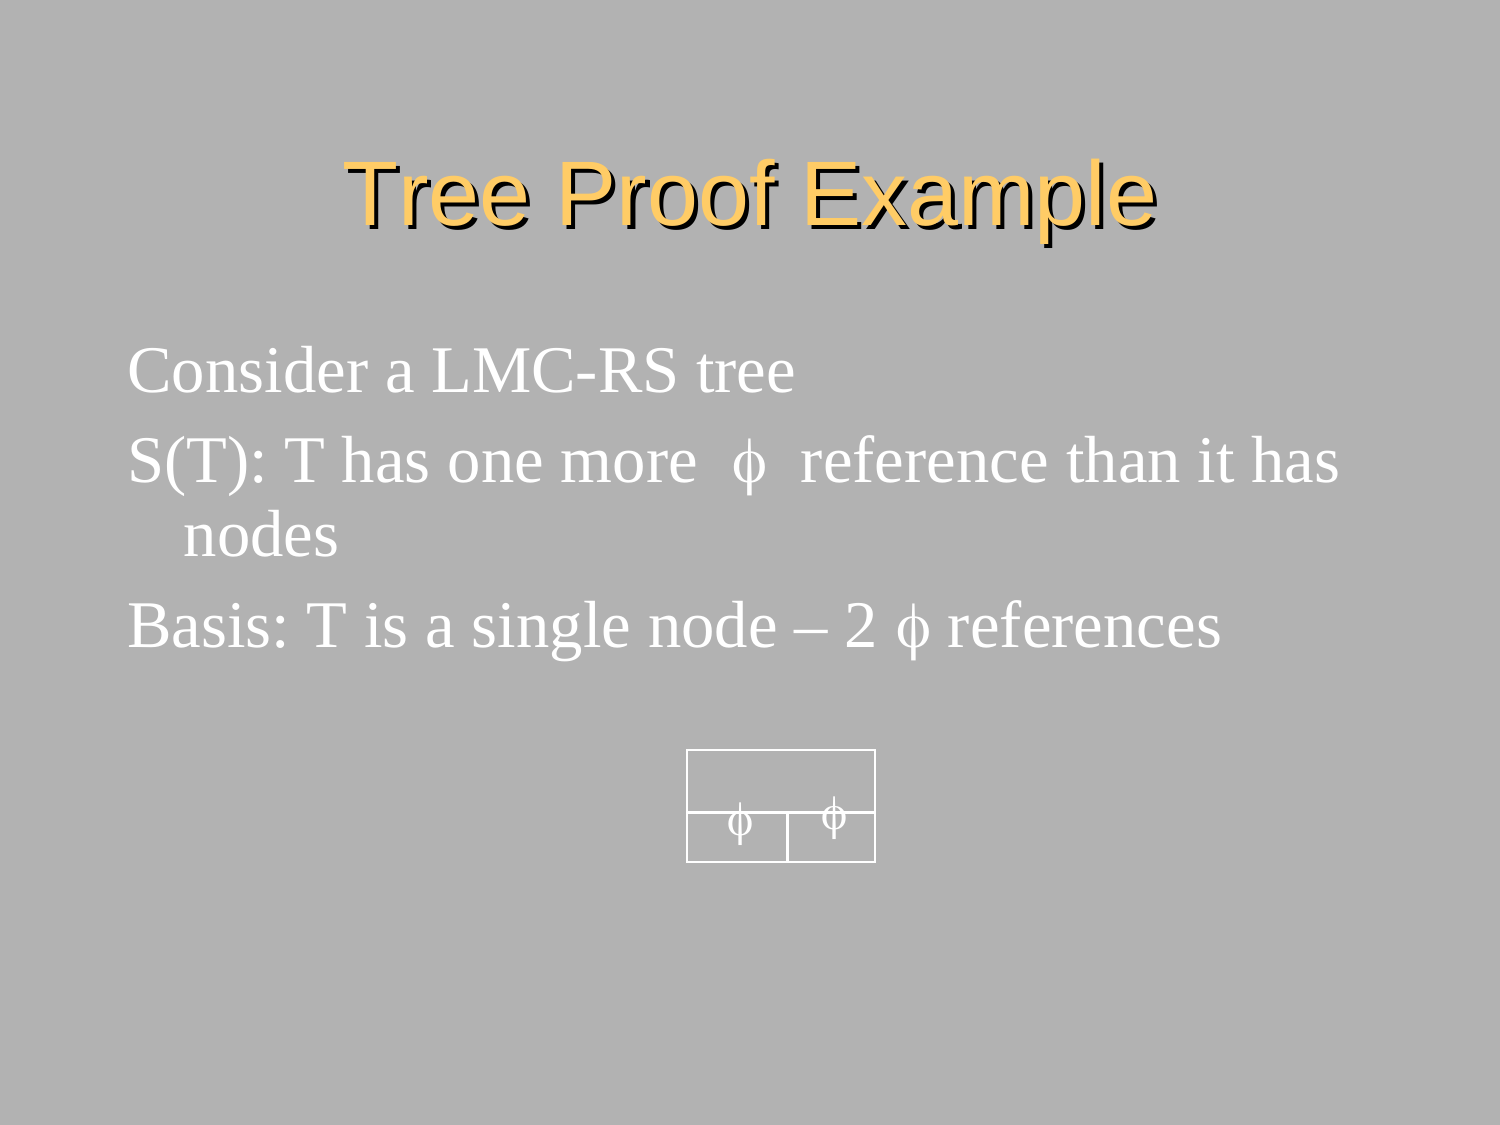

# Tree Proof Example
Consider a LMC-RS tree
S(T): T has one more  reference than it has nodes
Basis: T is a single node – 2  references

